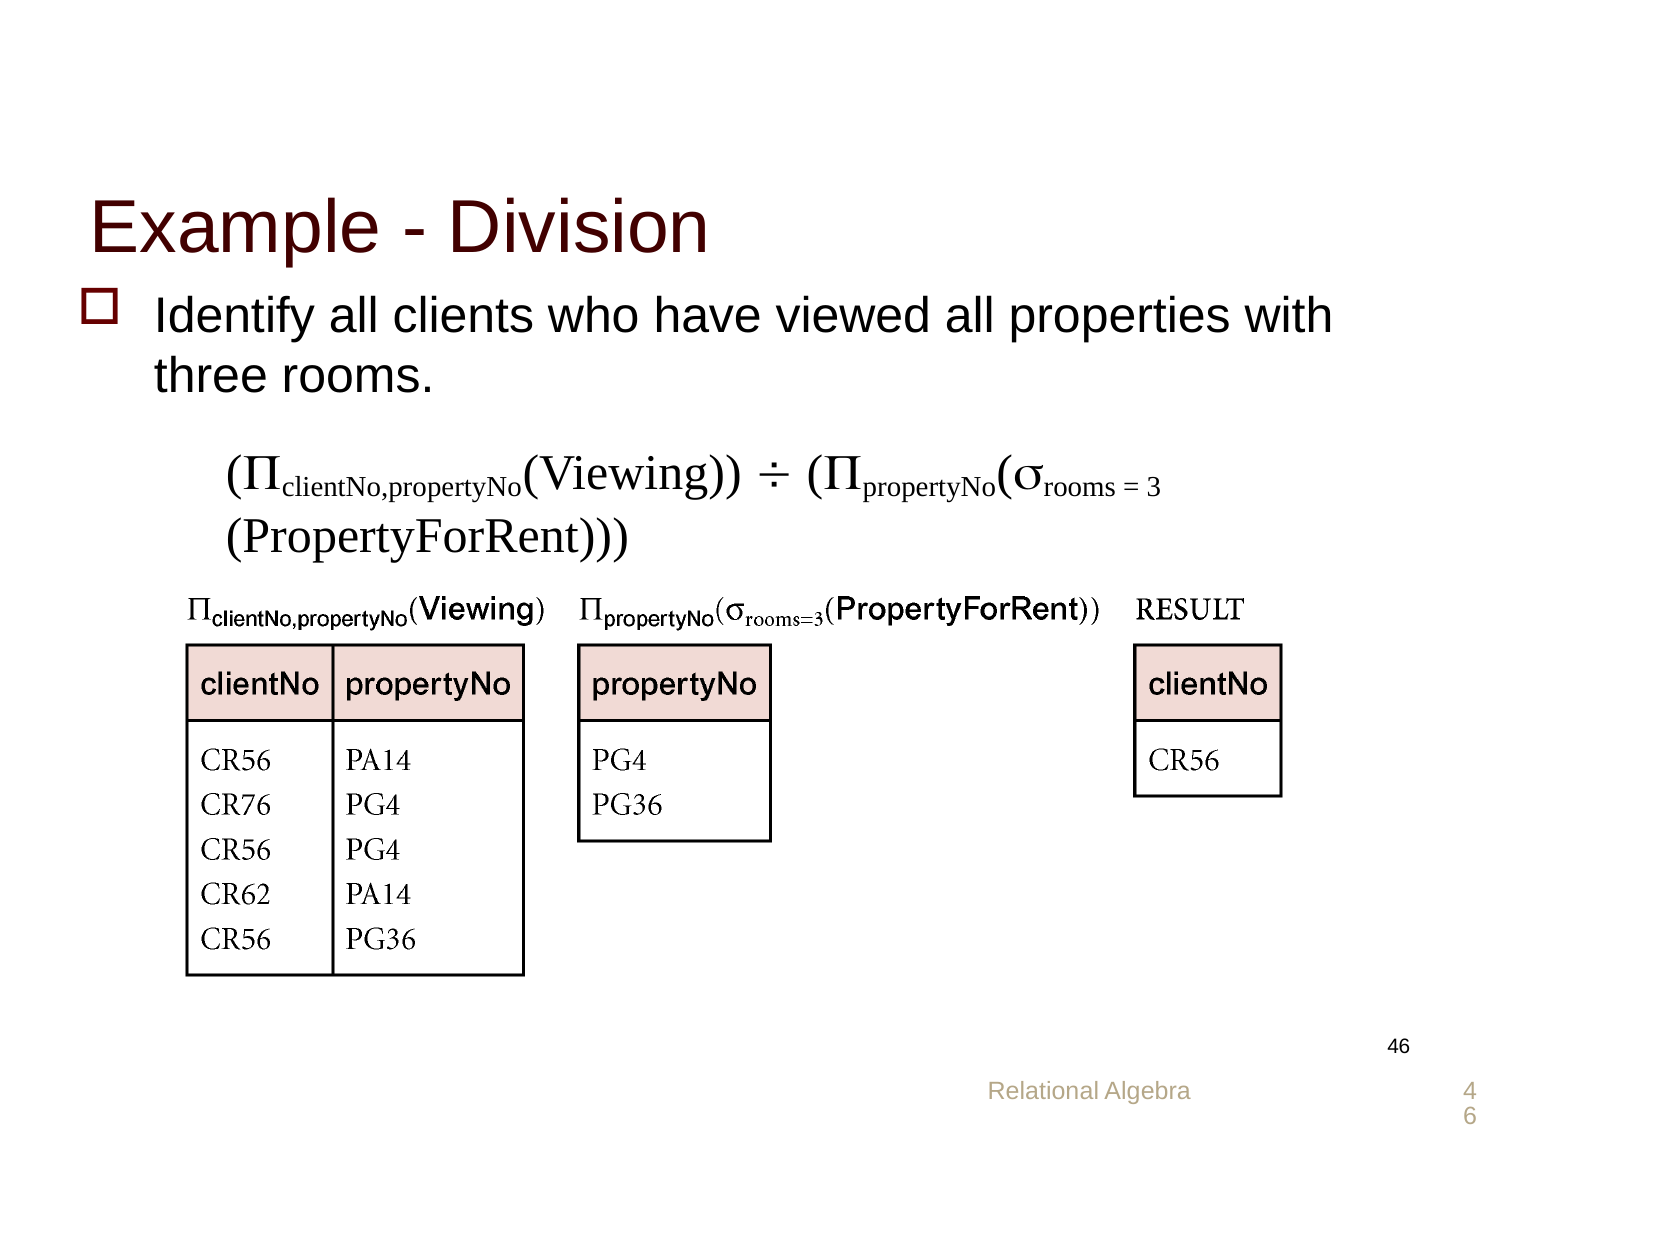

Example - Division
Identify all clients who have viewed all properties with three rooms.
	(clientNo,propertyNo(Viewing))  (propertyNo(rooms = 3 (PropertyForRent)))‏
Relational Algebra